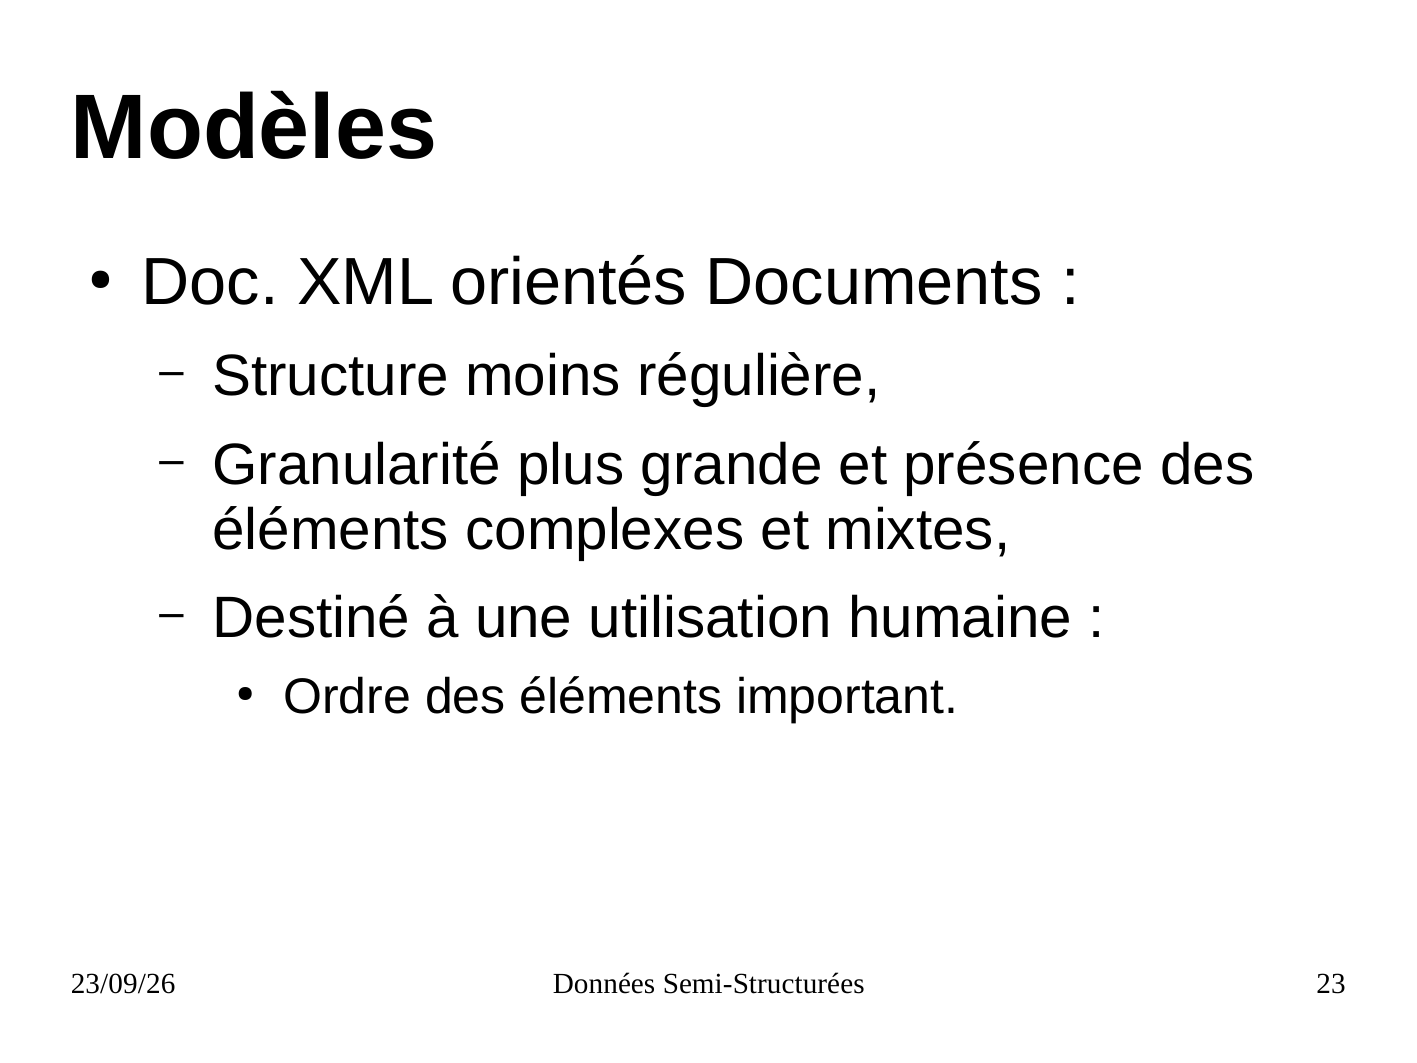

# Modèles
Doc. XML orientés Documents :
Structure moins régulière,
Granularité plus grande et présence des éléments complexes et mixtes,
Destiné à une utilisation humaine :
Ordre des éléments important.
Données Semi-Structurées
23